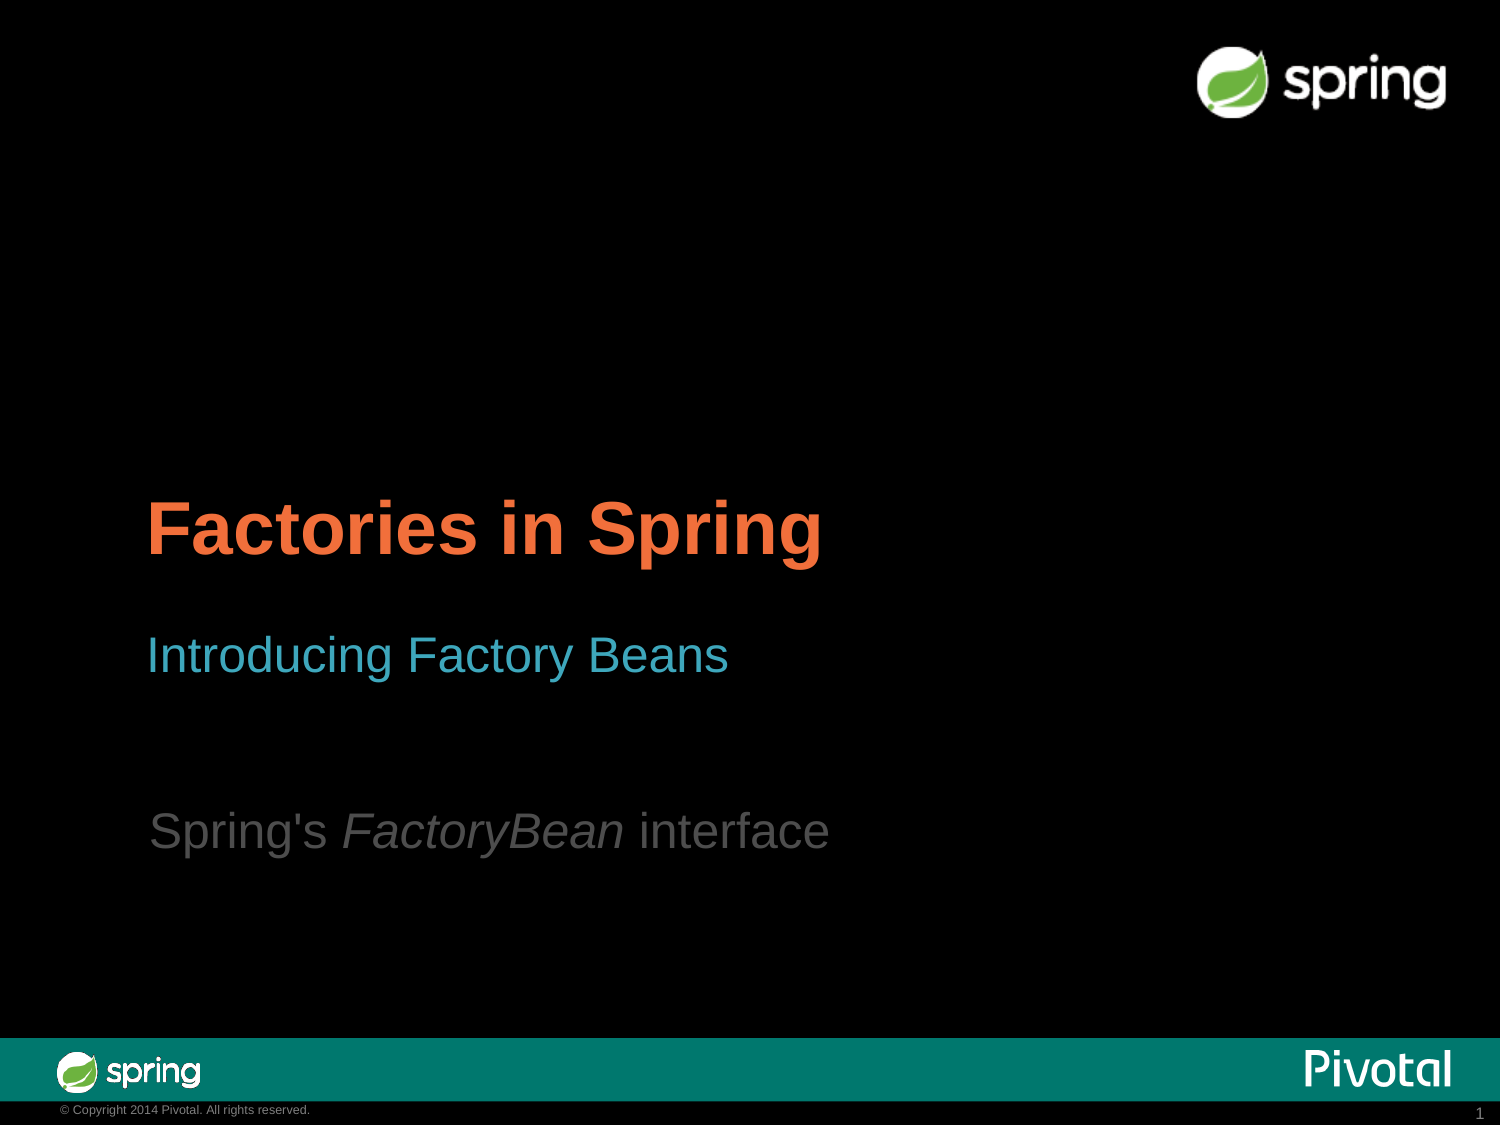

# Factories in Spring
Introducing Factory Beans
Spring's FactoryBean interface